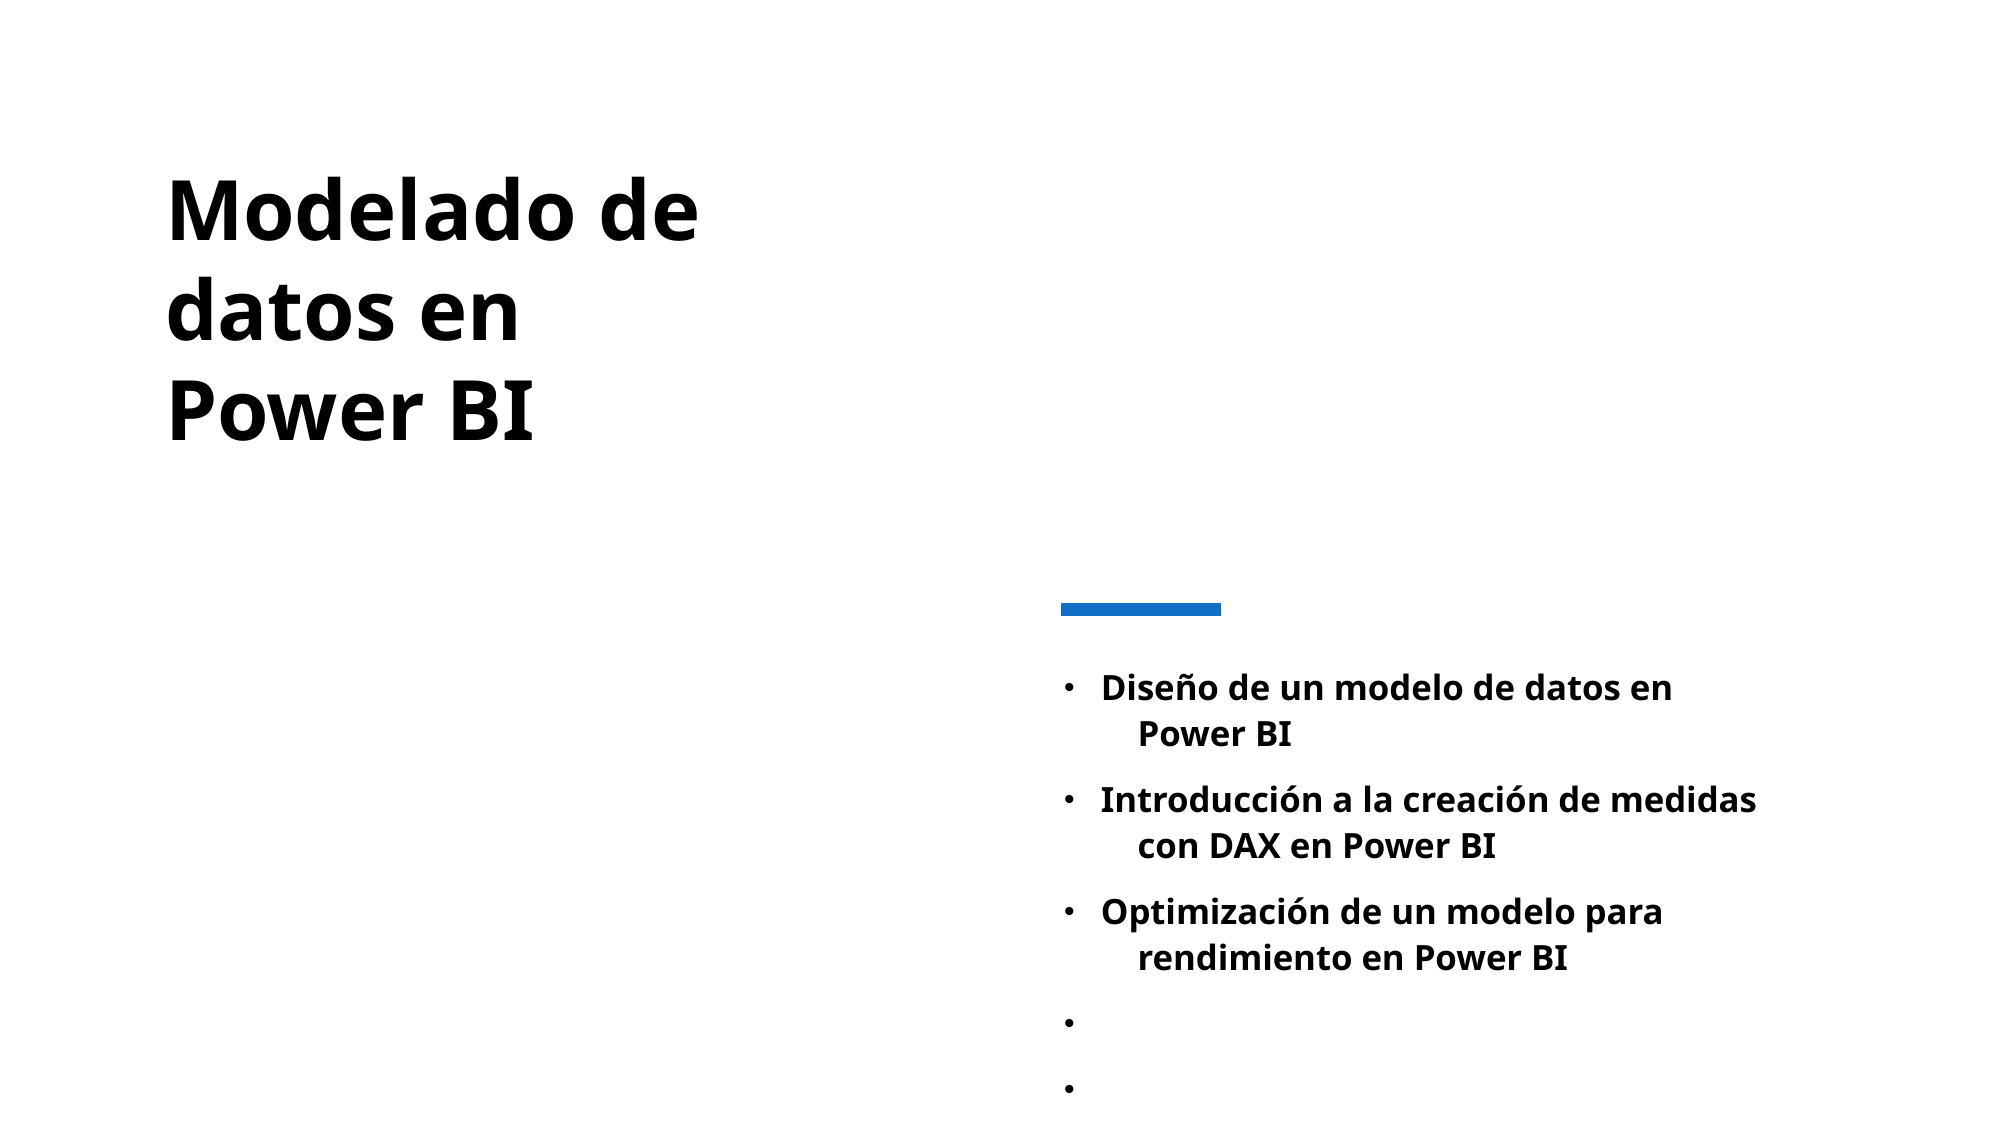

# Modelado de datos en Power BI
Diseño de un modelo de datos en Power BI
Introducción a la creación de medidas con DAX en Power BI
Optimización de un modelo para rendimiento en Power BI